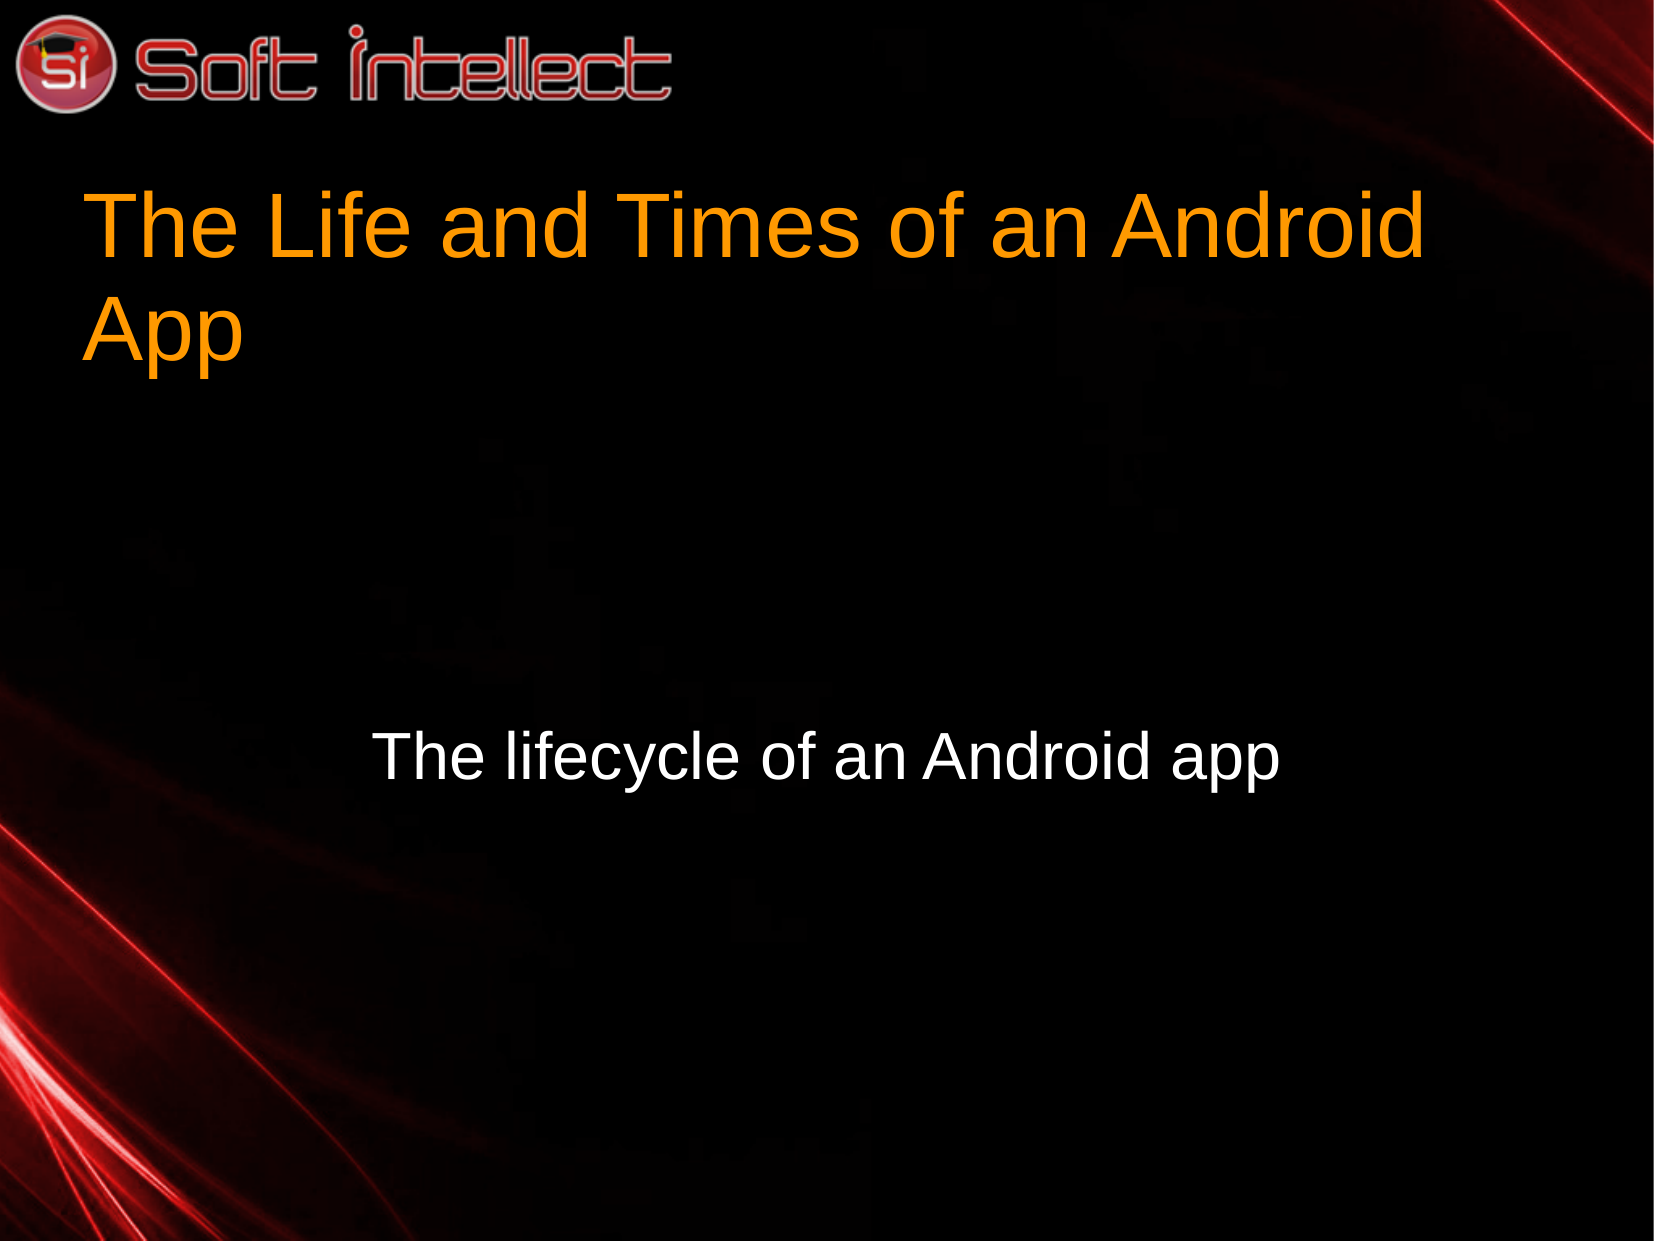

# The Life and Times of an Android App
The lifecycle of an Android app